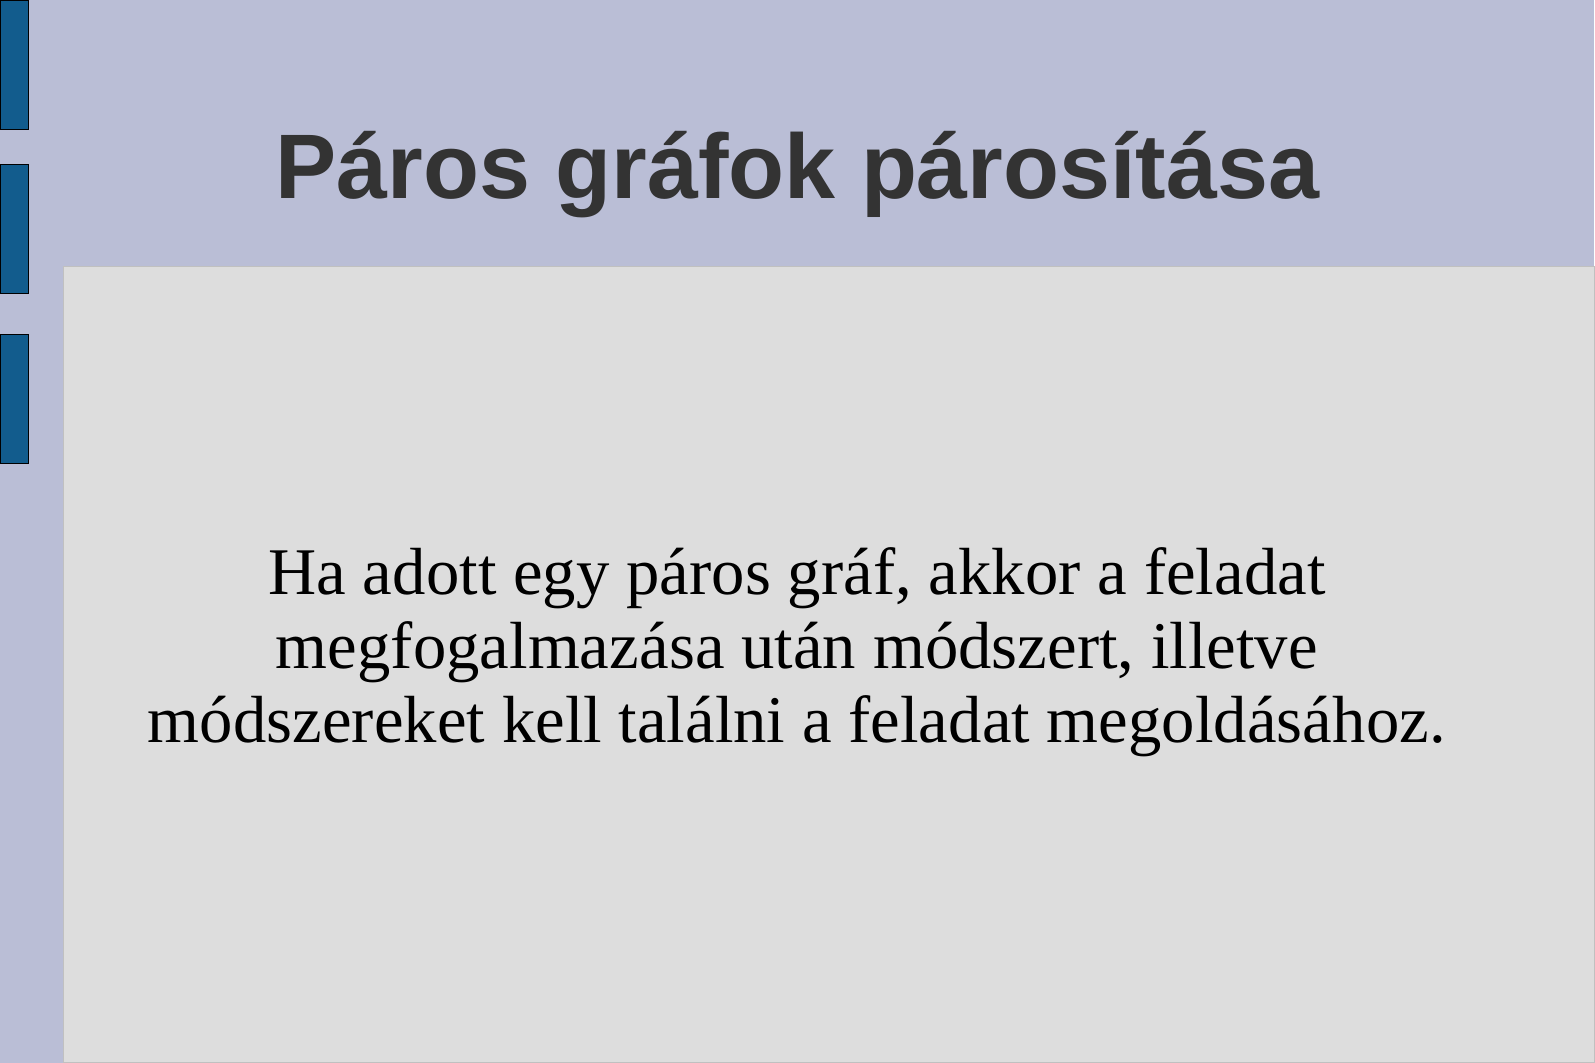

# Páros gráfok párosítása
Ha adott egy páros gráf, akkor a feladat megfogalmazása után módszert, illetve módszereket kell találni a feladat megoldásához.